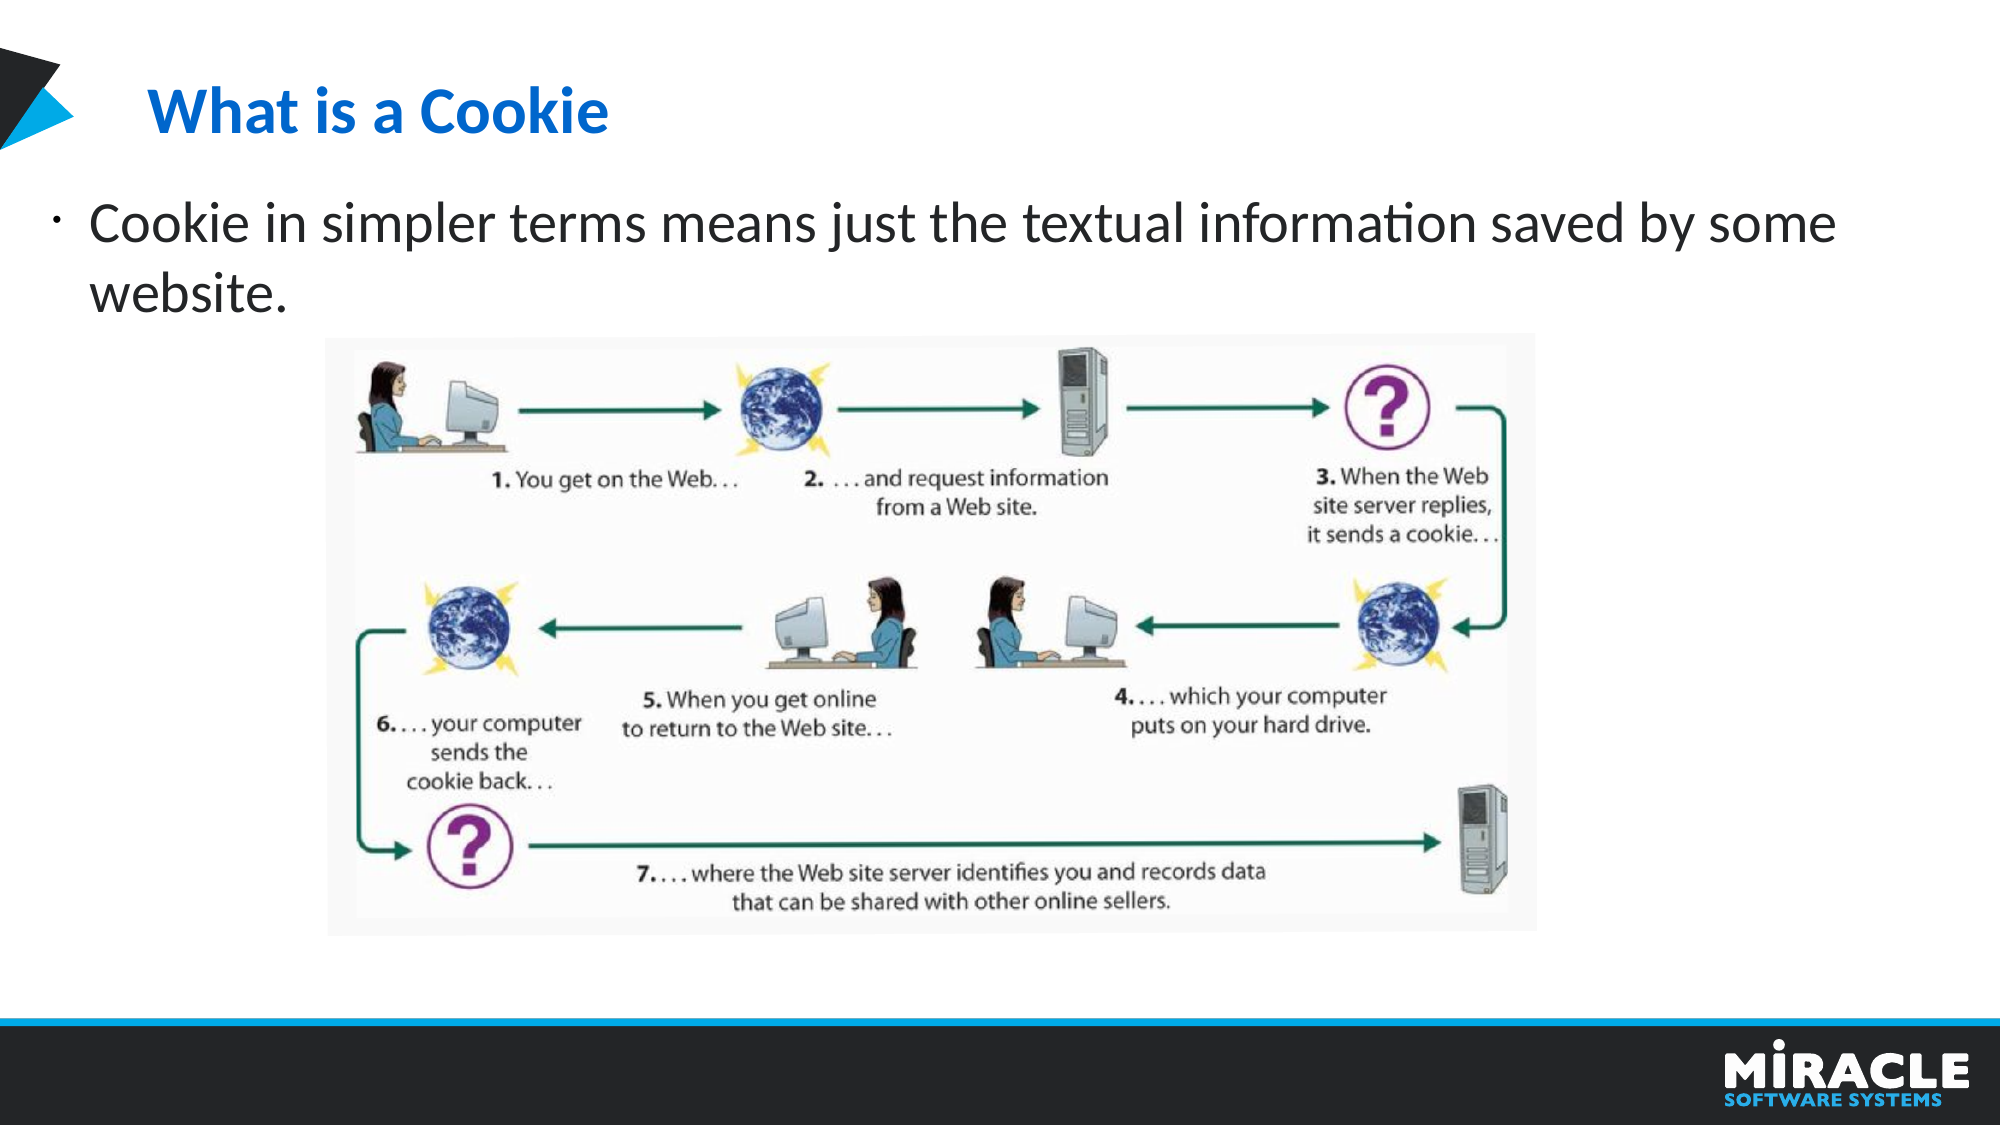

# What is a Cookie
Cookie in simpler terms means just the textual information saved by some website.